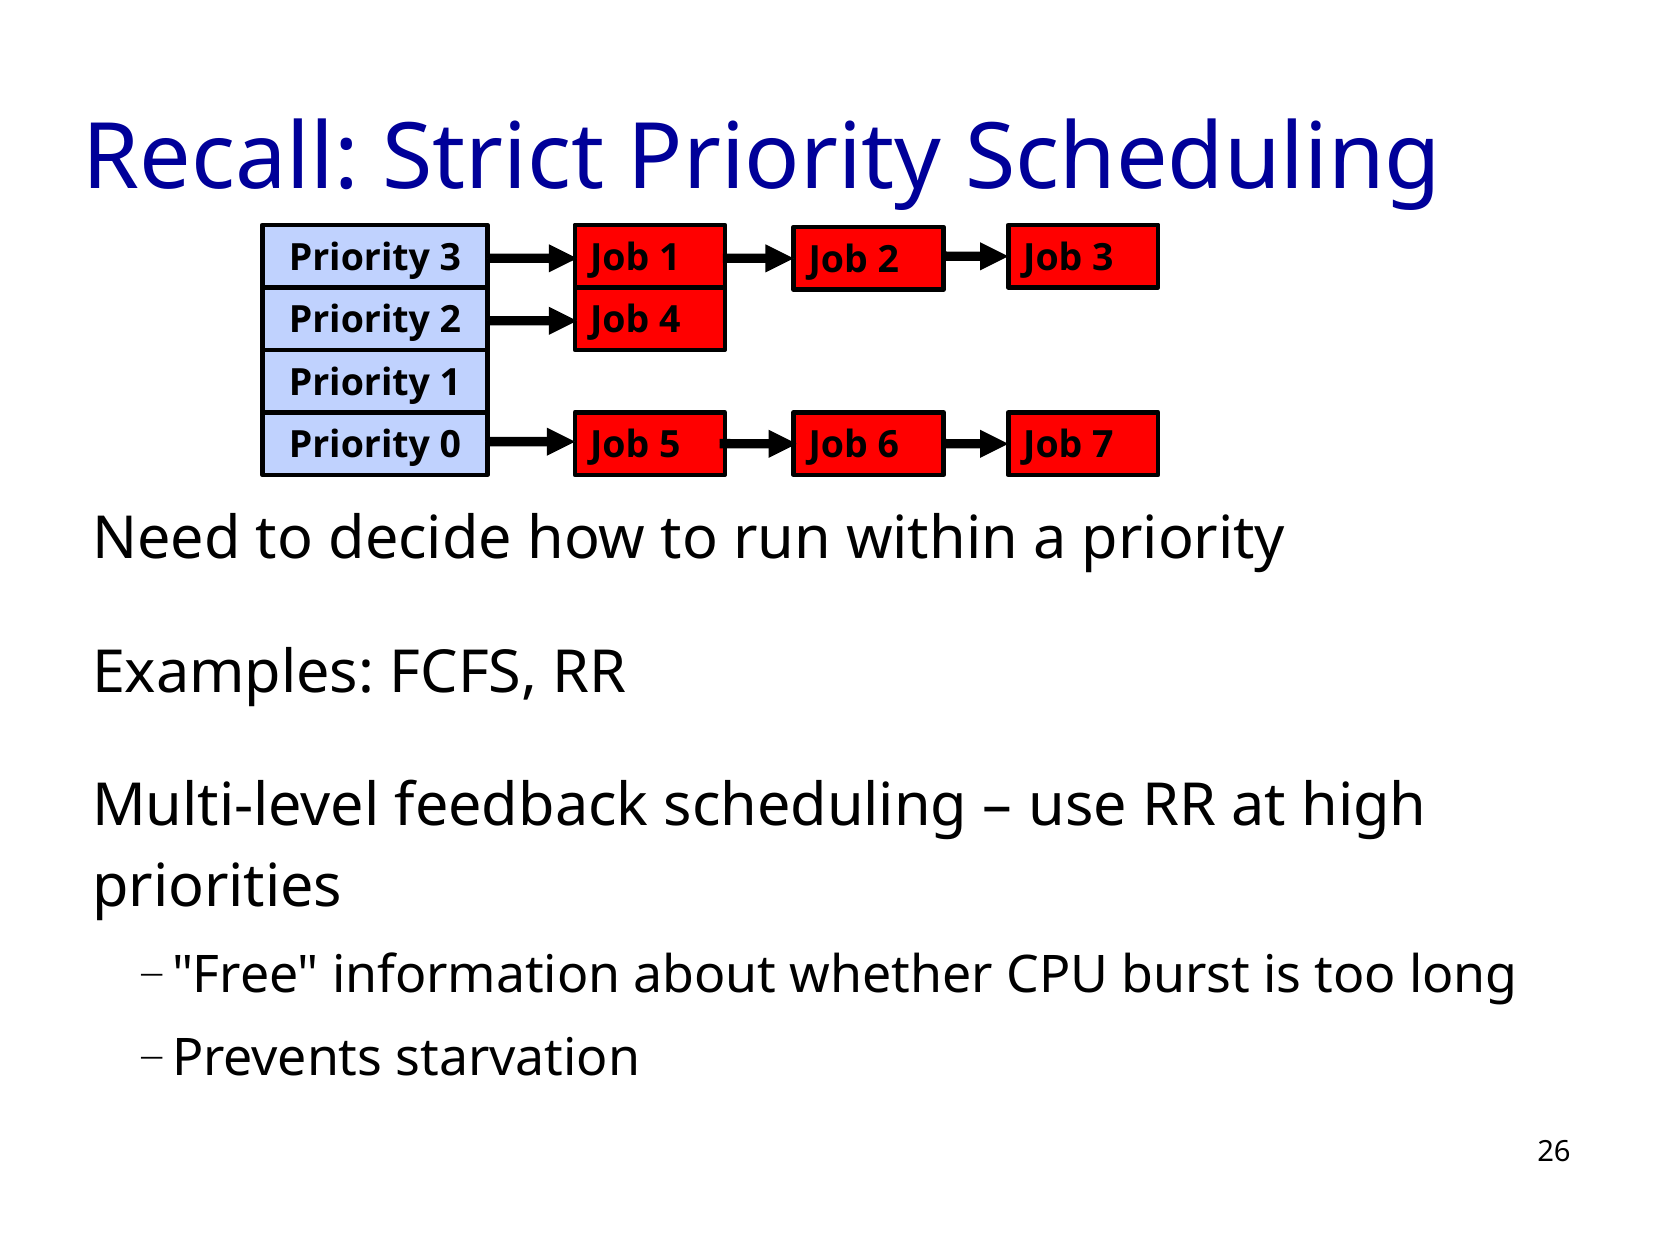

# Recall: Strict Priority Scheduling
Priority 3
Job 1
Job 3
Job 2
Priority 2
Job 4
Priority 1
Priority 0
Job 5
Job 6
Job 7
Need to decide how to run within a priority
Examples: FCFS, RR
Multi-level feedback scheduling – use RR at high priorities
"Free" information about whether CPU burst is too long
Prevents starvation
26